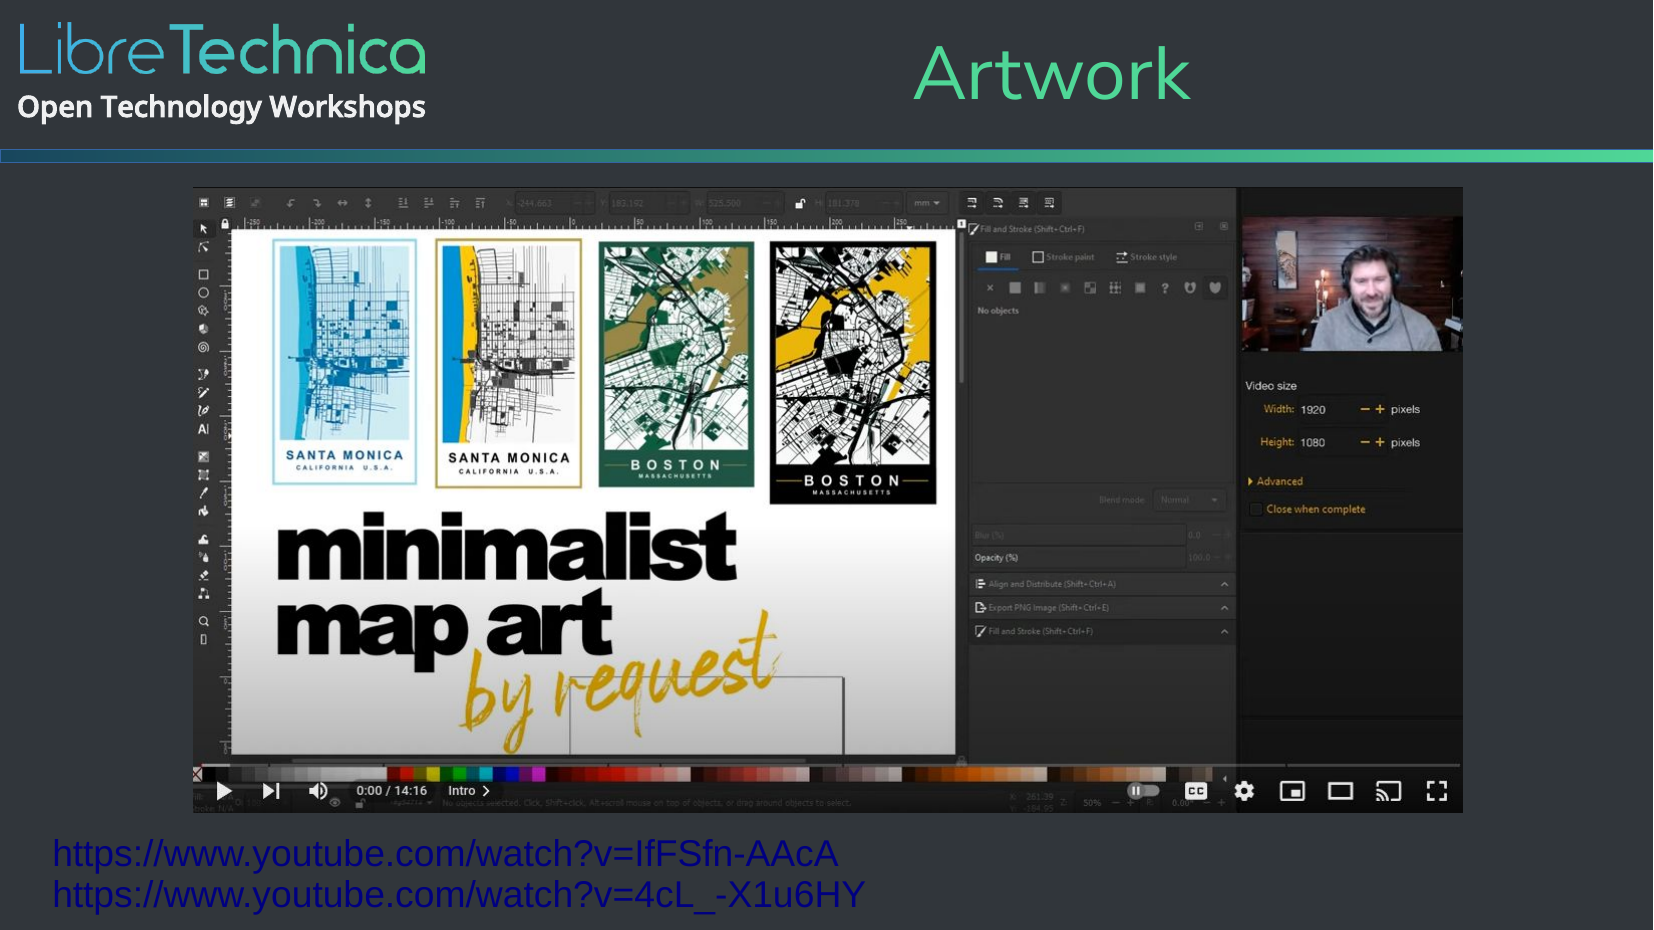

Artwork
# Open Technology Workshops
https://www.youtube.com/watch?v=IfFSfn-AAcA
https://www.youtube.com/watch?v=4cL_-X1u6HY